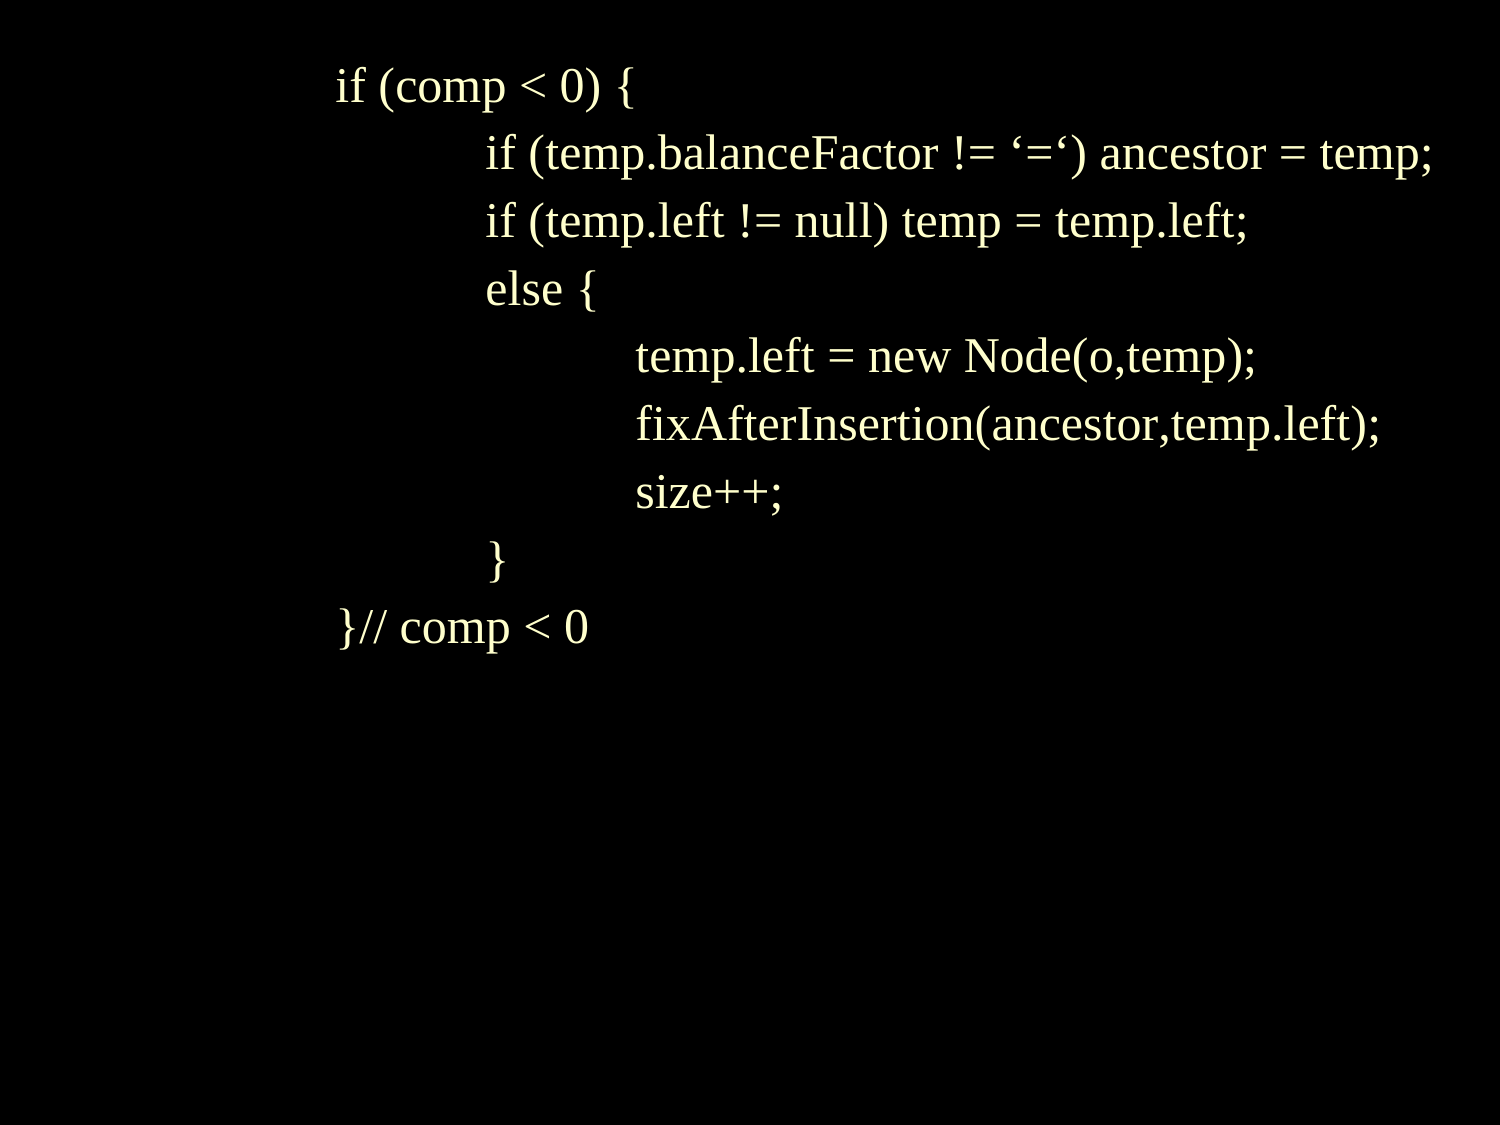

# if (comp < 0) {
				if (temp.balanceFactor != ‘=‘) ancestor = temp;
				if (temp.left != null) temp = temp.left;
				else {
					temp.left = new Node(o,temp);
					fixAfterInsertion(ancestor,temp.left);
					size++;
				}
			}// comp < 0